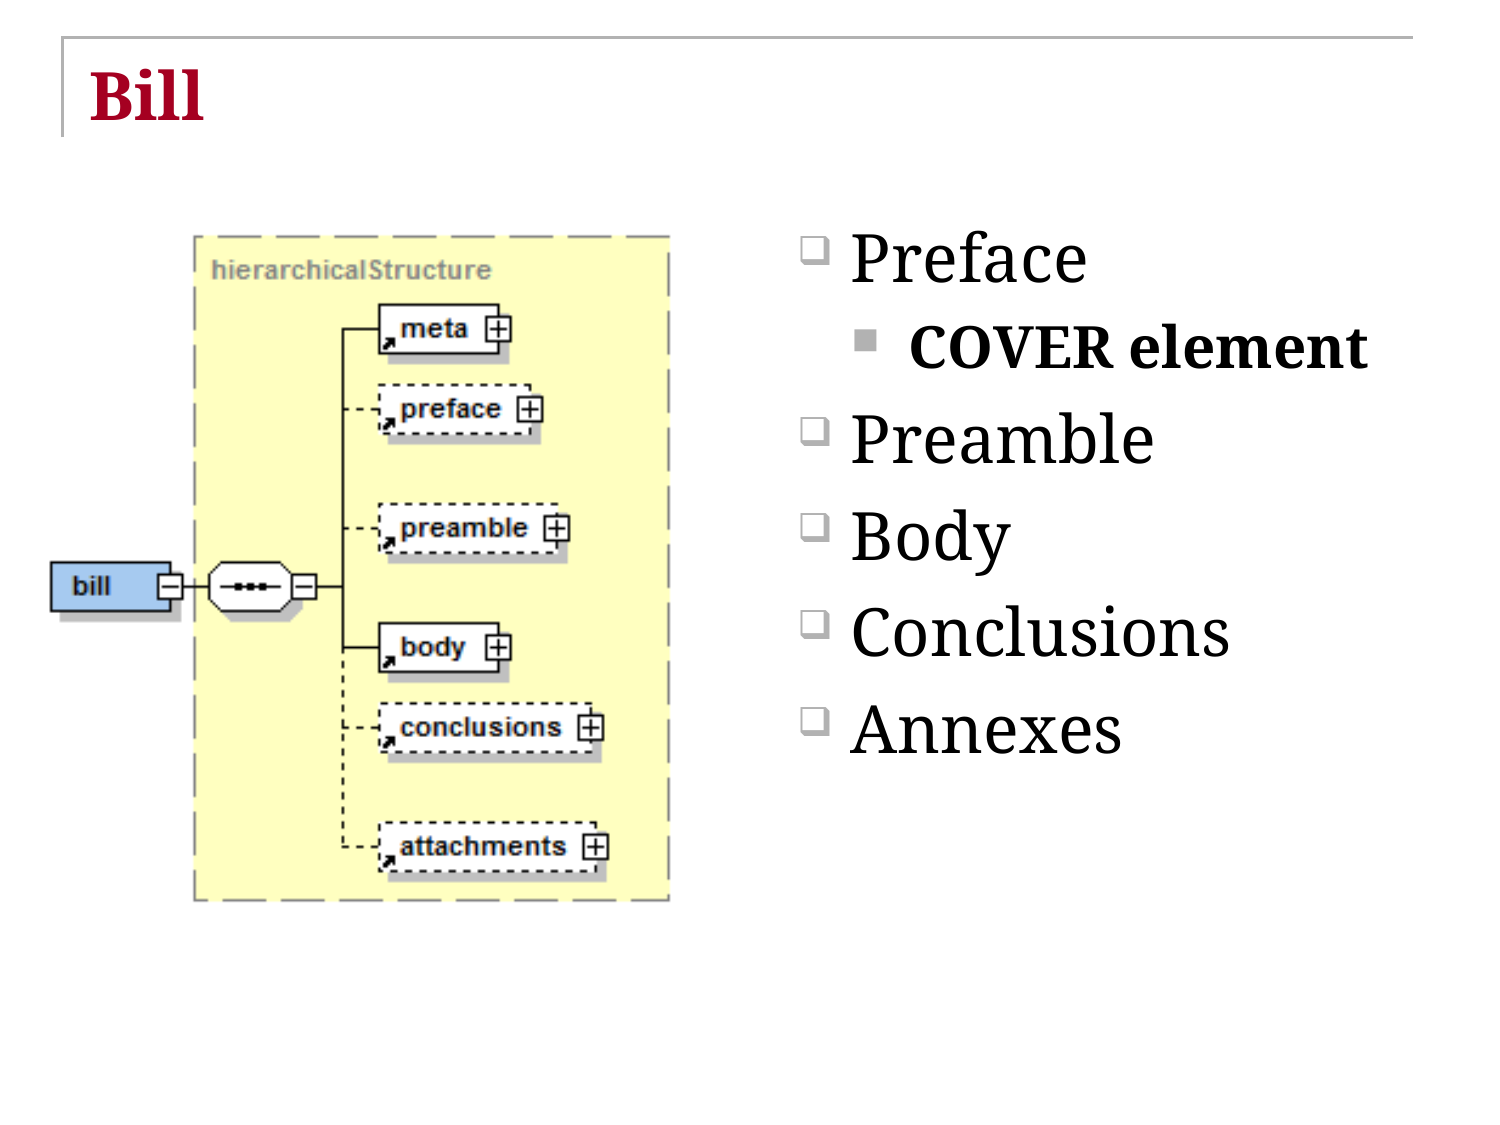

# Bill
Preface
COVER element
Preamble
Body
Conclusions
Annexes